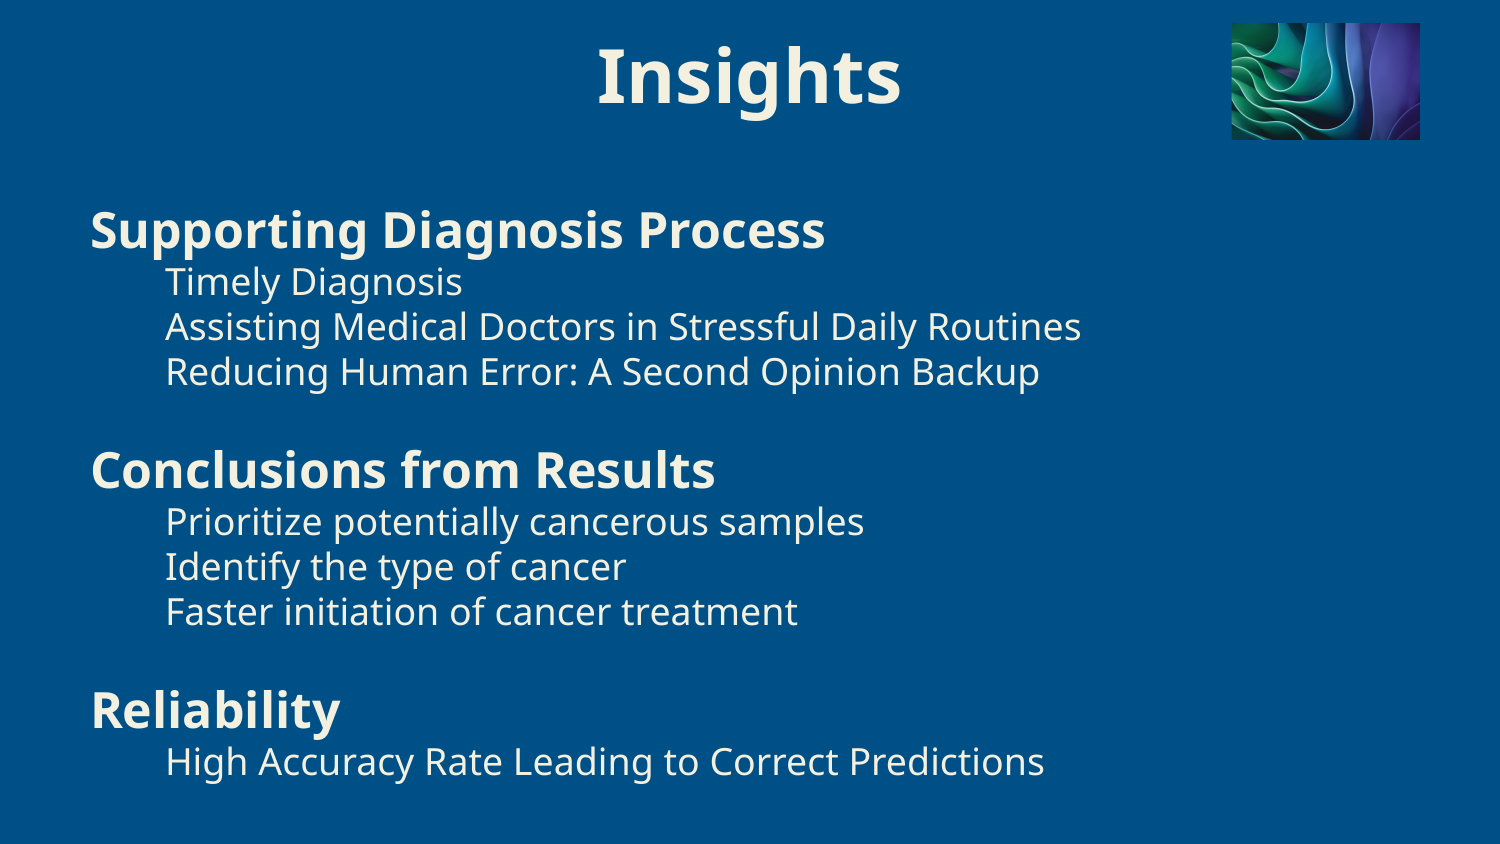

# Insights
Supporting Diagnosis Process
	Timely Diagnosis
	Assisting Medical Doctors in Stressful Daily Routines
	Reducing Human Error: A Second Opinion Backup
Conclusions from Results
	Prioritize potentially cancerous samples
	Identify the type of cancer
Faster initiation of cancer treatment
Reliability
	High Accuracy Rate Leading to Correct Predictions